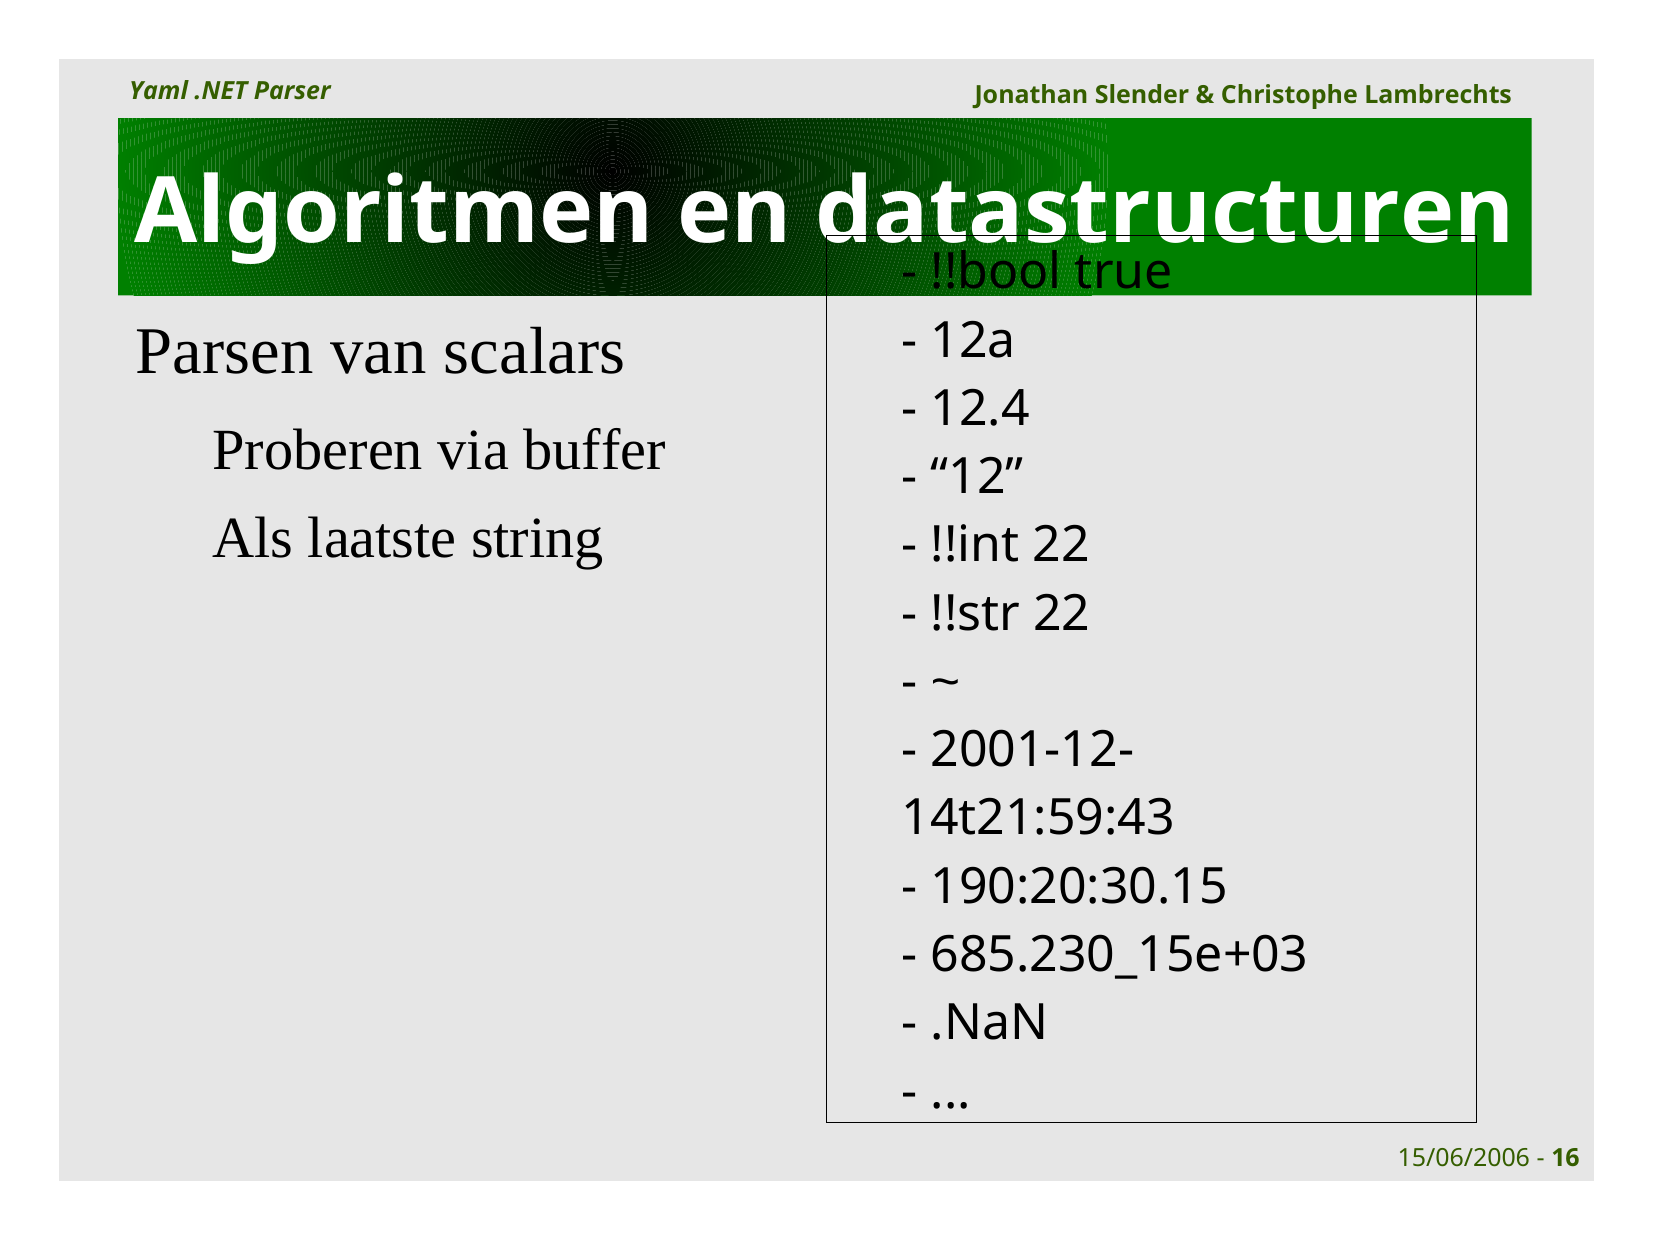

# Algoritmen en datastructuren
- !!bool true
- 12a
- 12.4
- “12”
- !!int 22
- !!str 22
- ~
- 2001-12-14t21:59:43
- 190:20:30.15
- 685.230_15e+03
- .NaN
- ...
Parsen van scalars
Proberen via buffer
Als laatste string